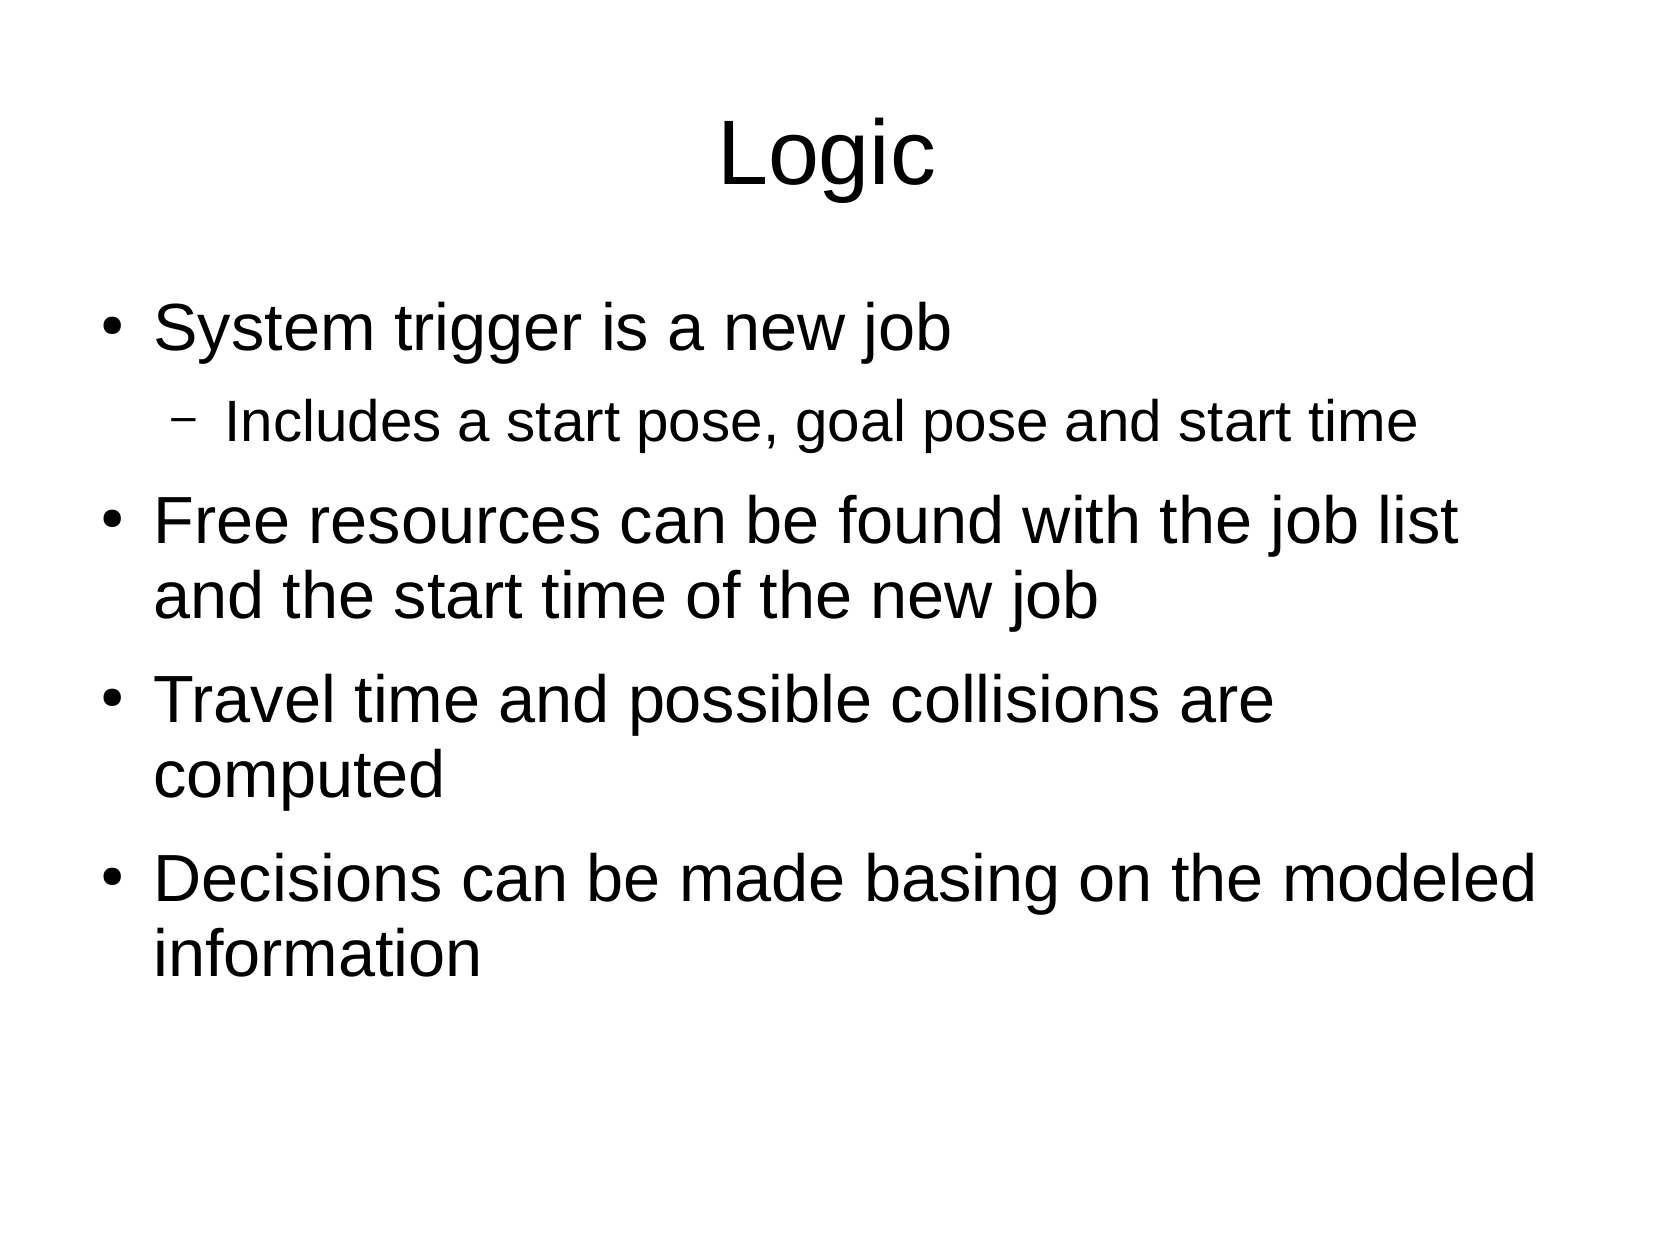

# Logic
System trigger is a new job
Includes a start pose, goal pose and start time
Free resources can be found with the job list and the start time of the new job
Travel time and possible collisions are computed
Decisions can be made basing on the modeled information